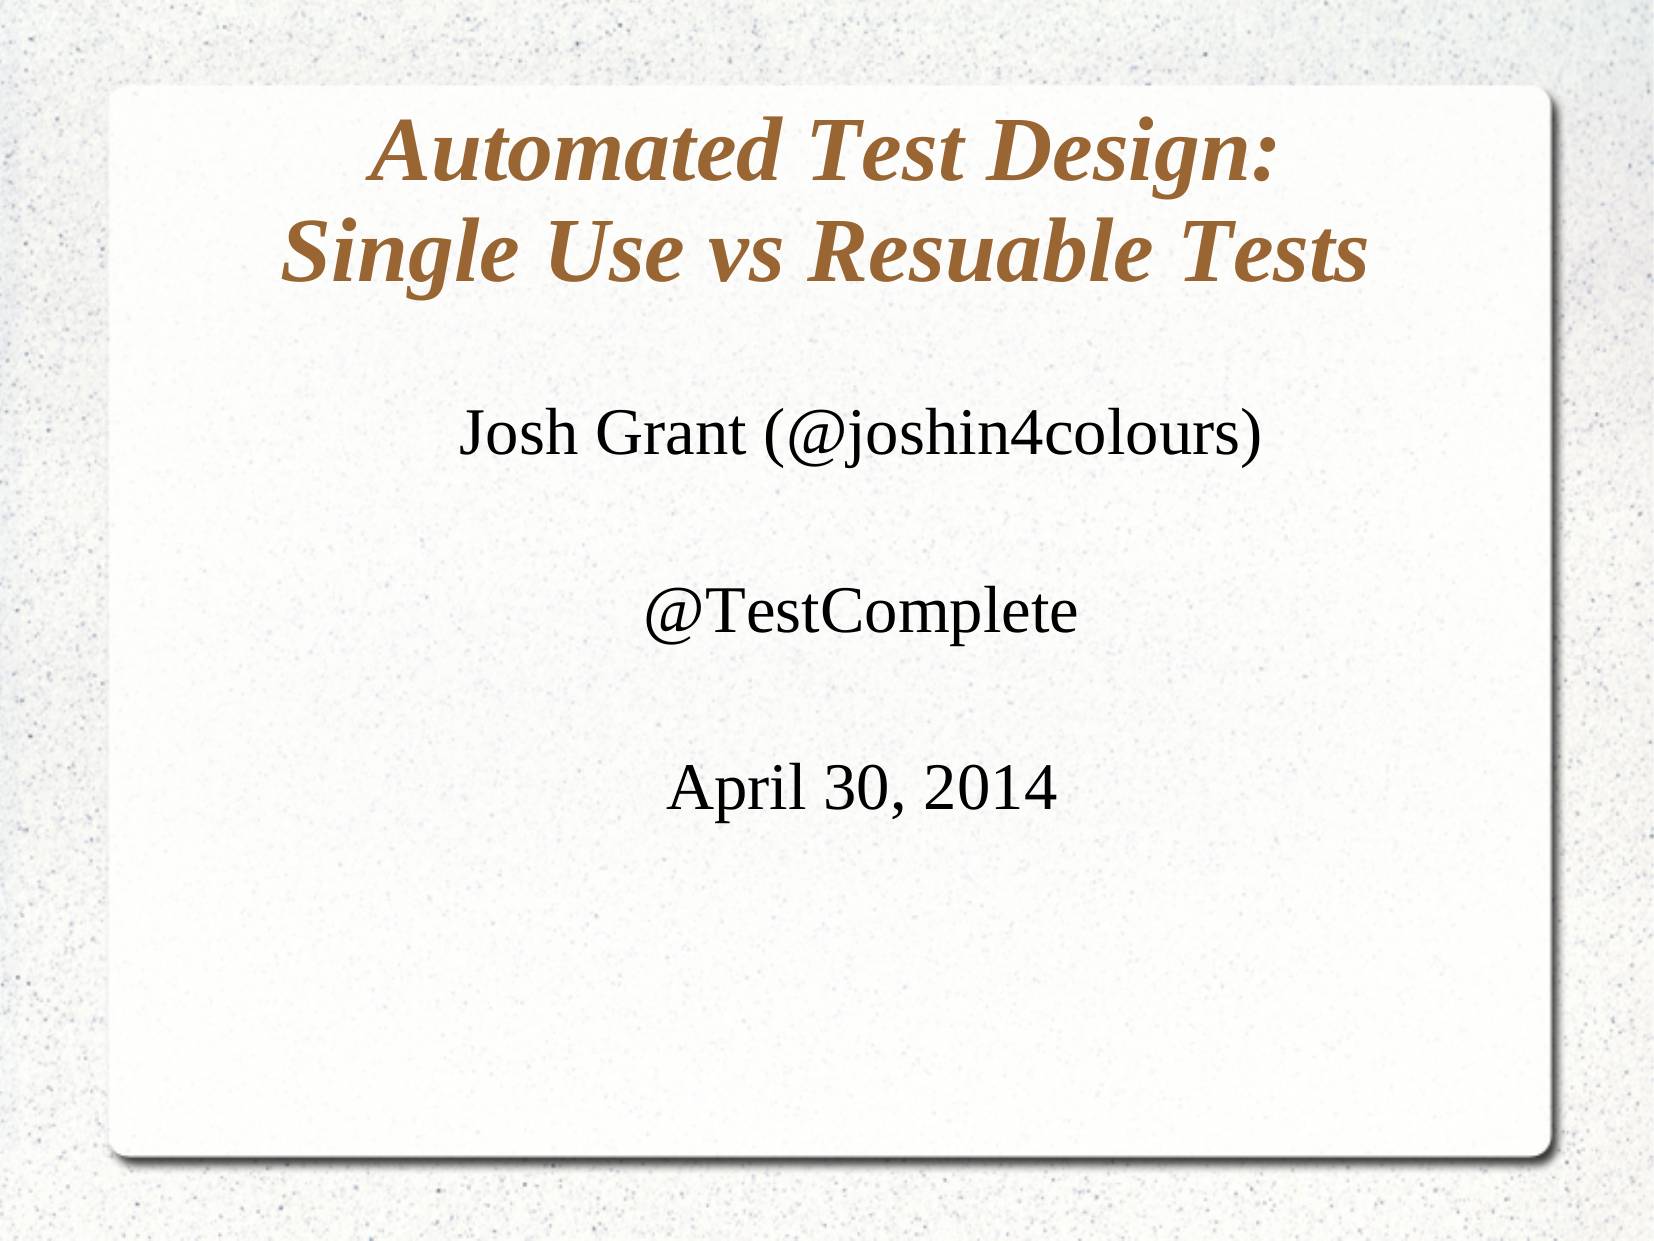

# Automated Test Design: Single Use vs Resuable Tests
Josh Grant (@joshin4colours)
@TestComplete
April 30, 2014